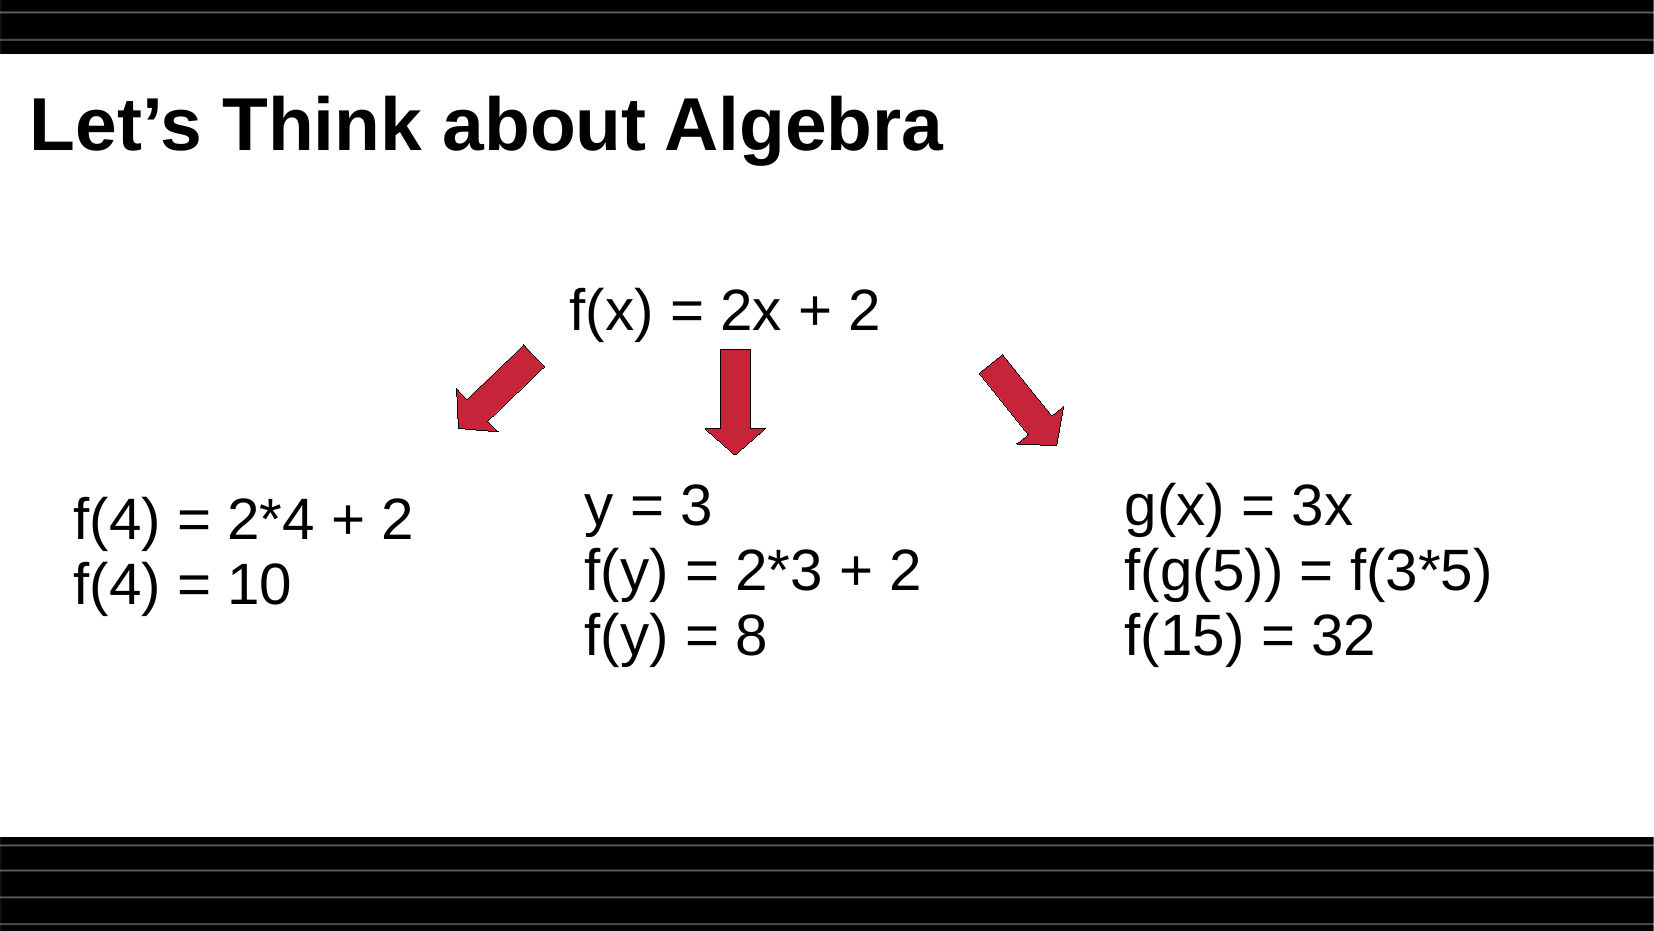

Let’s Think about Algebra
f(x) = 2x + 2
y = 3
f(y) = 2*3 + 2
f(y) = 8
g(x) = 3x
f(g(5)) = f(3*5)
f(15) = 32
f(4) = 2*4 + 2
f(4) = 10